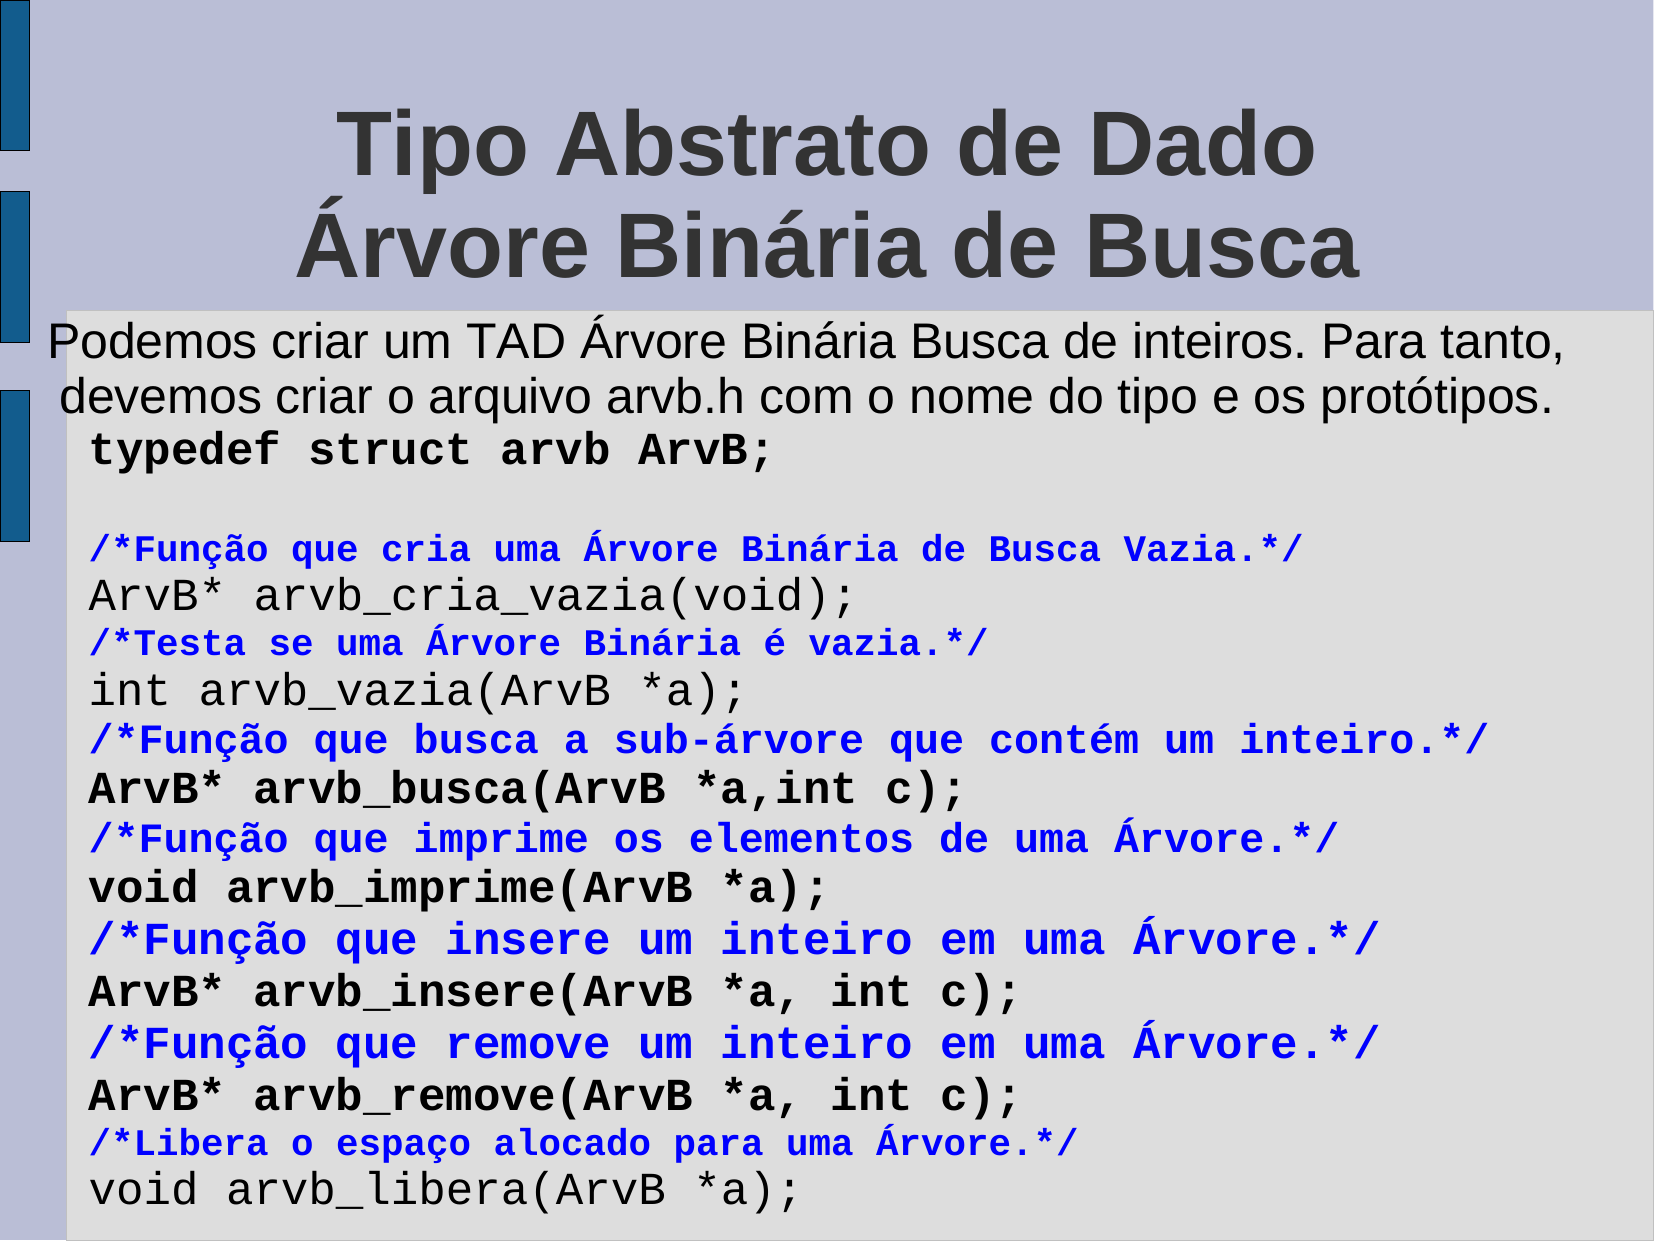

# Tipo Abstrato de Dado Árvore Binária de Busca
Podemos criar um TAD Árvore Binária Busca de inteiros. Para tanto, devemos criar o arquivo arvb.h com o nome do tipo e os protótipos.
typedef struct arvb ArvB;
/*Função que cria uma Árvore Binária de Busca Vazia.*/
ArvB* arvb_cria_vazia(void);
/*Testa se uma Árvore Binária é vazia.*/
int arvb_vazia(ArvB *a);
/*Função que busca a sub-árvore que contém um inteiro.*/
ArvB* arvb_busca(ArvB *a,int c);
/*Função que imprime os elementos de uma Árvore.*/
void arvb_imprime(ArvB *a);
/*Função que insere um inteiro em uma Árvore.*/
ArvB* arvb_insere(ArvB *a, int c);
/*Função que remove um inteiro em uma Árvore.*/
ArvB* arvb_remove(ArvB *a, int c);
/*Libera o espaço alocado para uma Árvore.*/
void arvb_libera(ArvB *a);